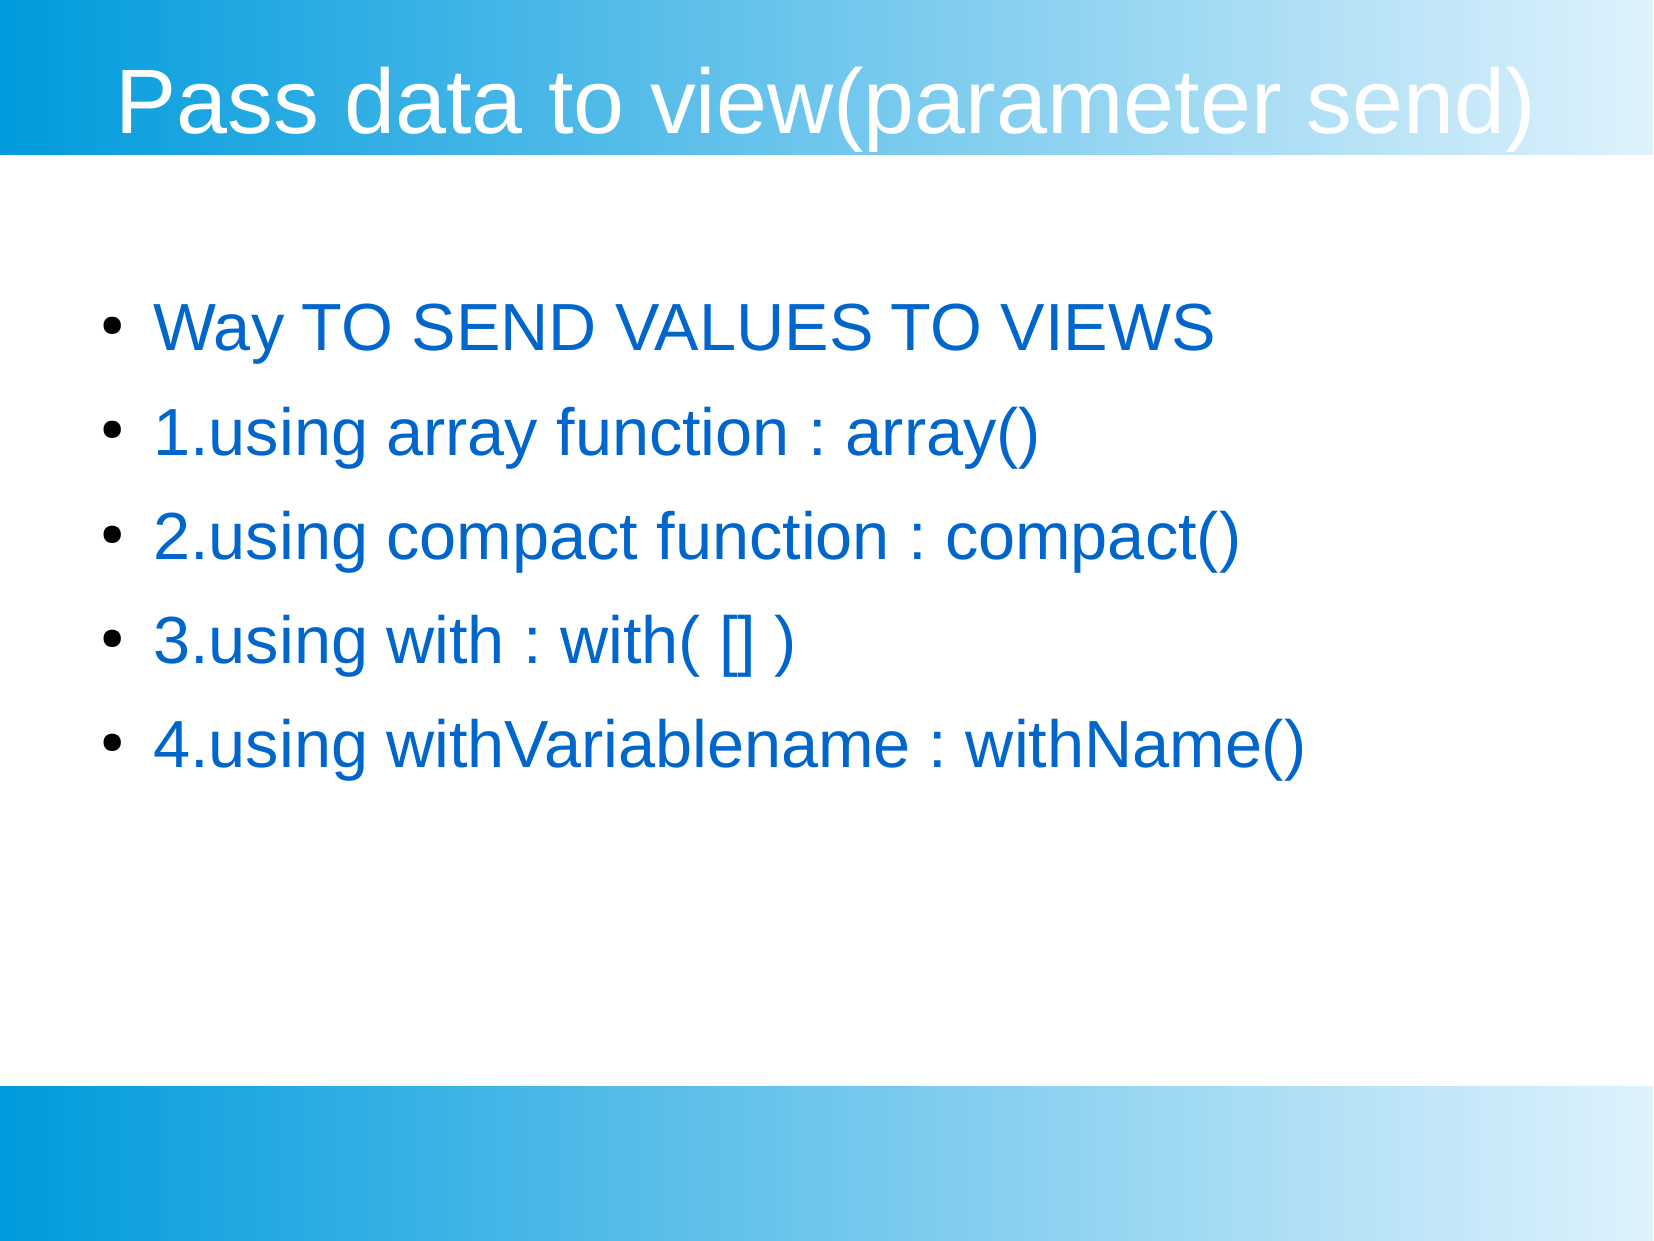

# Pass data to view(parameter send)
Way TO SEND VALUES TO VIEWS
1.using array function : array()
2.using compact function : compact()
3.using with : with( [] )
4.using withVariablename : withName()